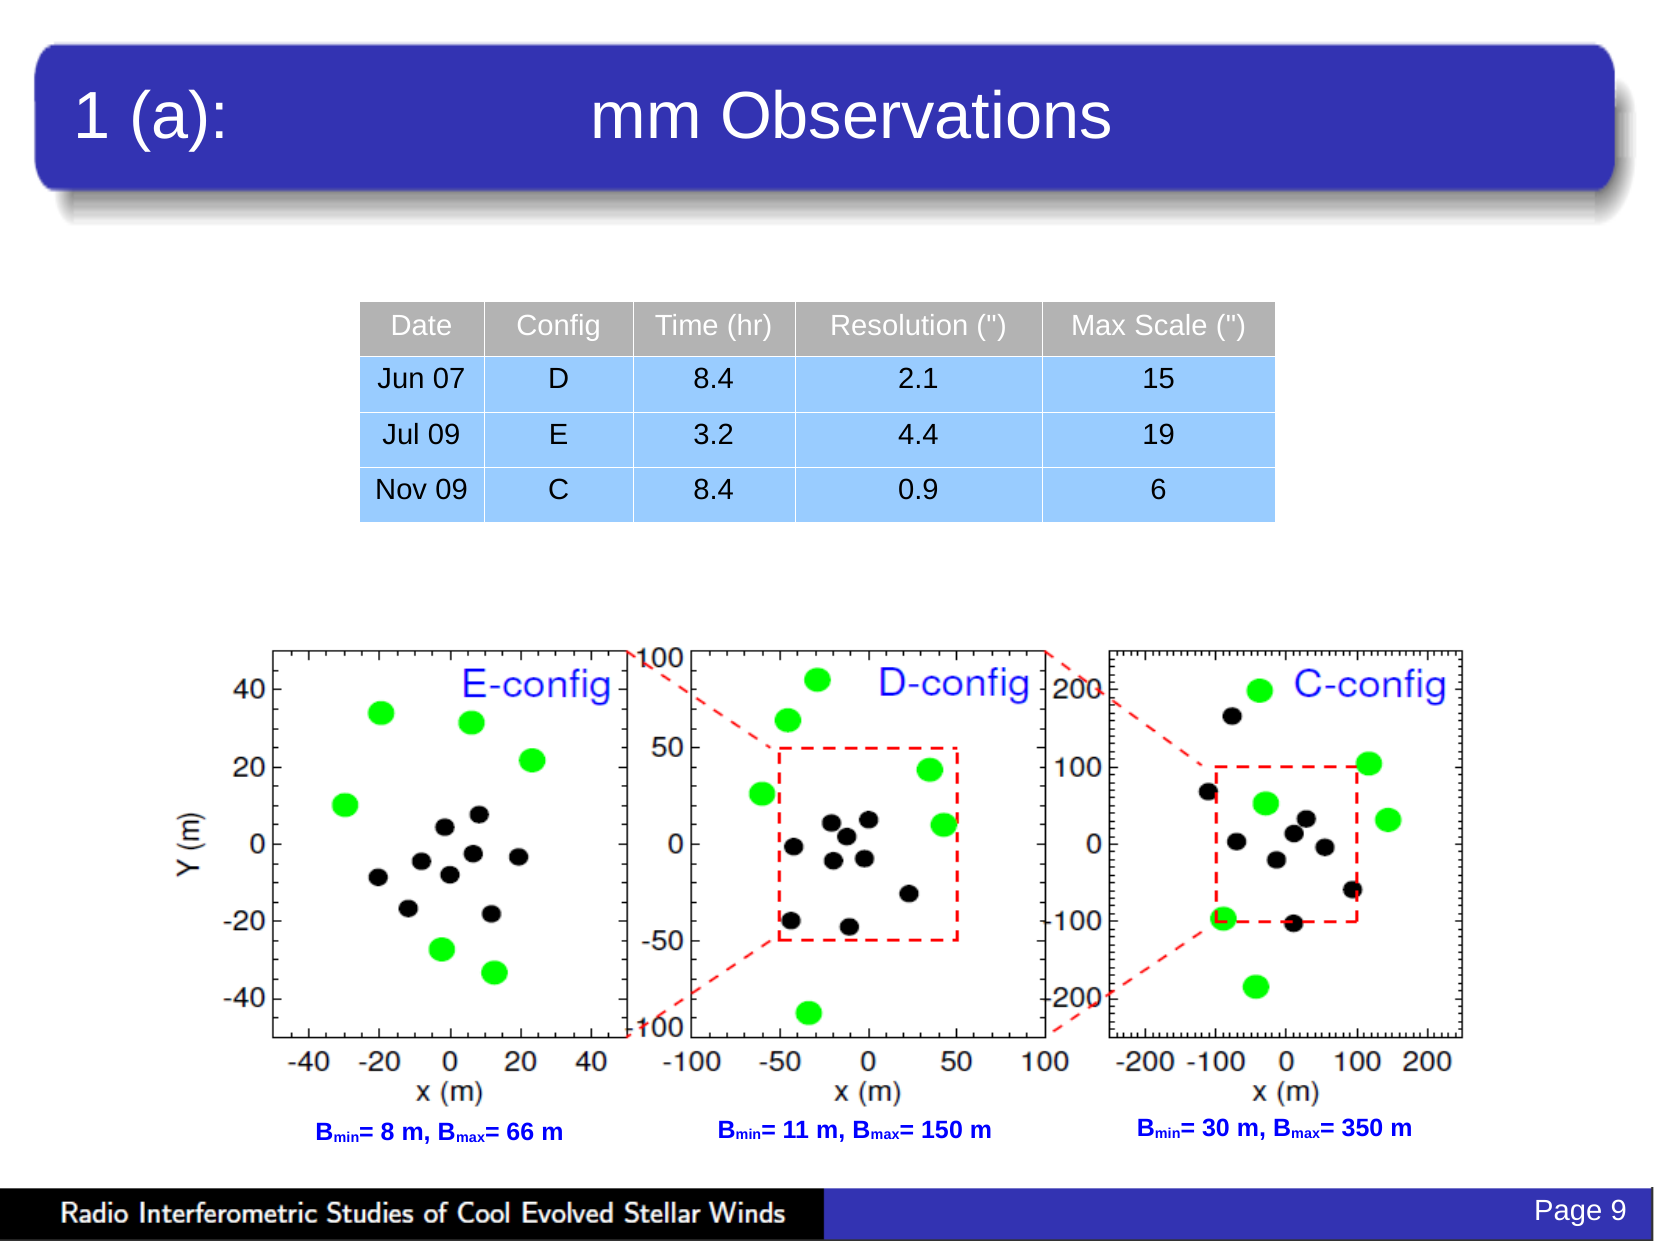

1 (a): 					mm Observations
| Date | Config | Time (hr) | Resolution (") | Max Scale (") |
| --- | --- | --- | --- | --- |
| Jun 07 | D | 8.4 | 2.1 | 15 |
| Jul 09 | E | 3.2 | 4.4 | 19 |
| Nov 09 | C | 8.4 | 0.9 | 6 |
Bmin= 30 m, Bmax= 350 m
Bmin= 11 m, Bmax= 150 m
Bmin= 8 m, Bmax= 66 m
Page 9